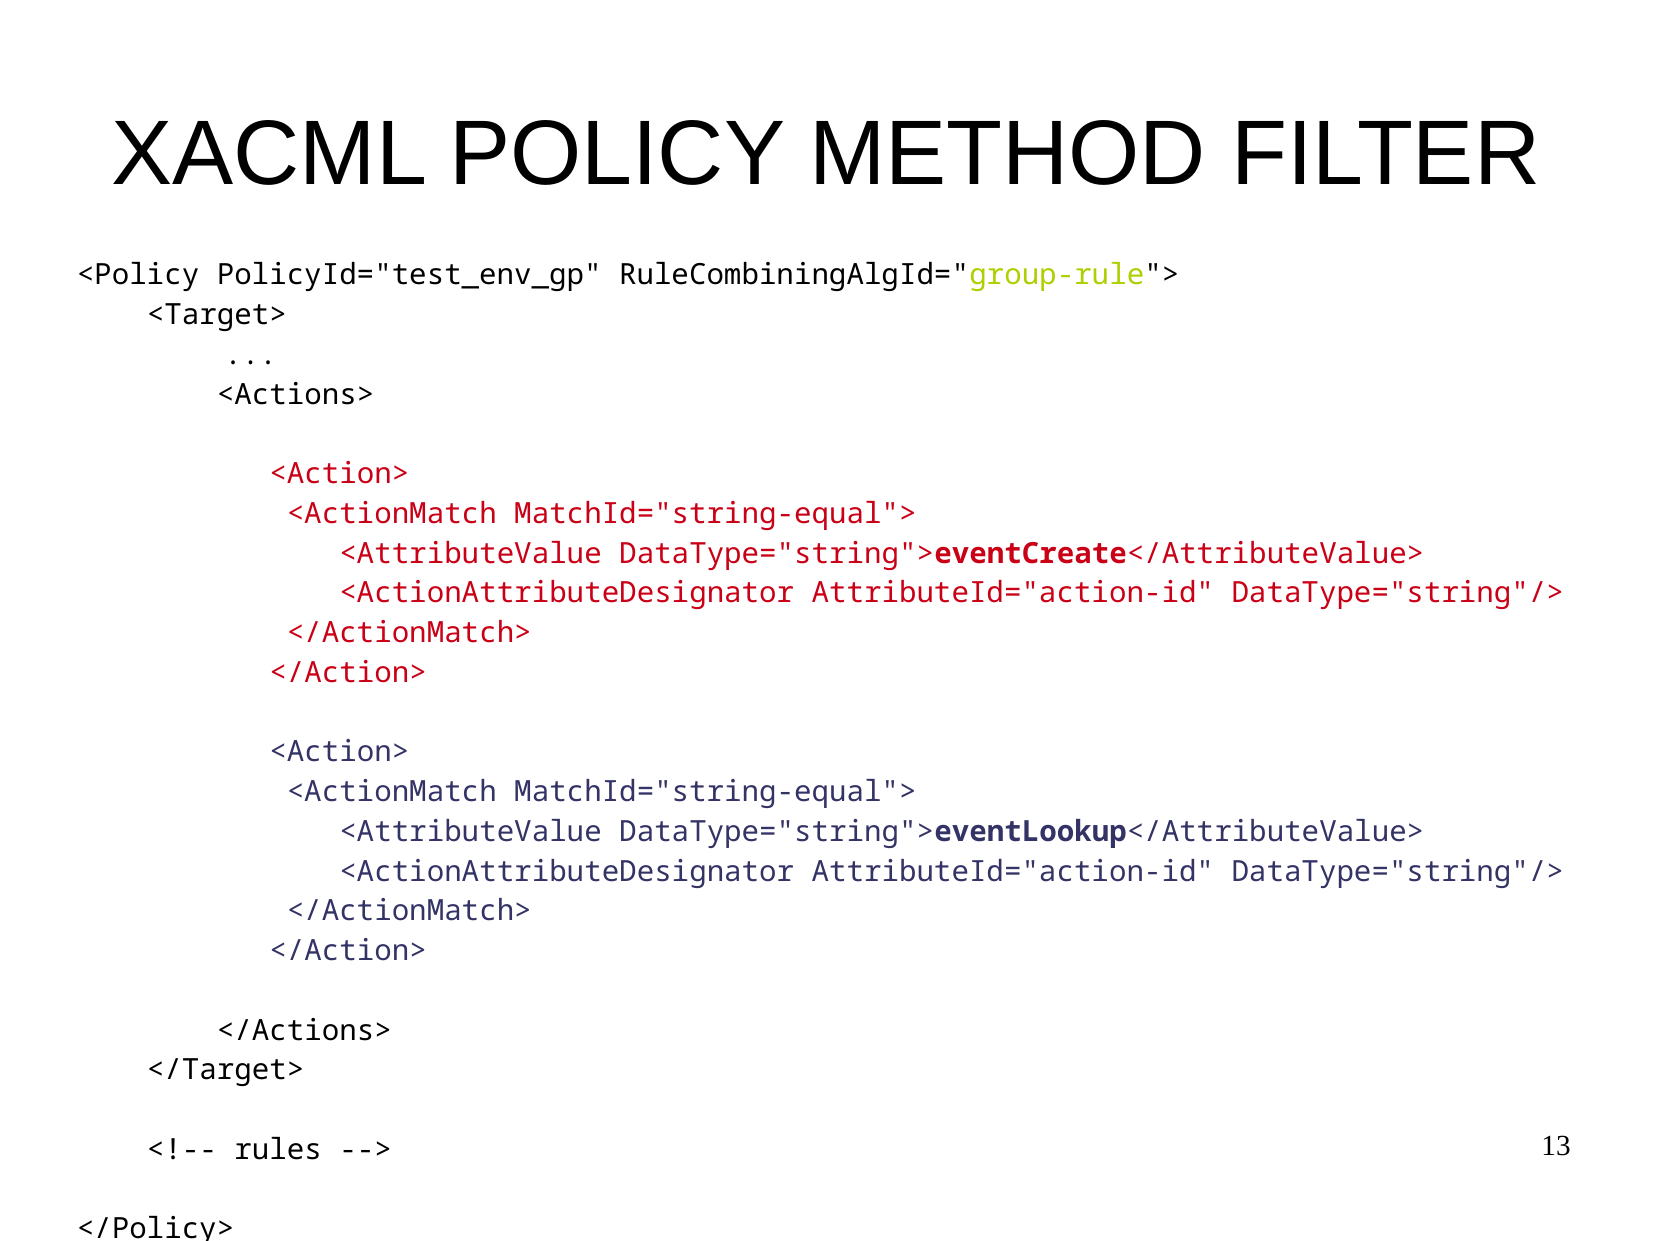

# XACML POLICY METHOD FILTER
<Policy PolicyId="test_env_gp" RuleCombiningAlgId="group-rule">
 <Target>
		...
 <Actions>
 <Action>
 <ActionMatch MatchId="string-equal">
 <AttributeValue DataType="string">eventCreate</AttributeValue>
 <ActionAttributeDesignator AttributeId="action-id" DataType="string"/>
 </ActionMatch>
 </Action>
 <Action>
 <ActionMatch MatchId="string-equal">
 <AttributeValue DataType="string">eventLookup</AttributeValue>
 <ActionAttributeDesignator AttributeId="action-id" DataType="string"/>
 </ActionMatch>
 </Action>
 </Actions>
 </Target>
 <!-- rules -->
</Policy>
13